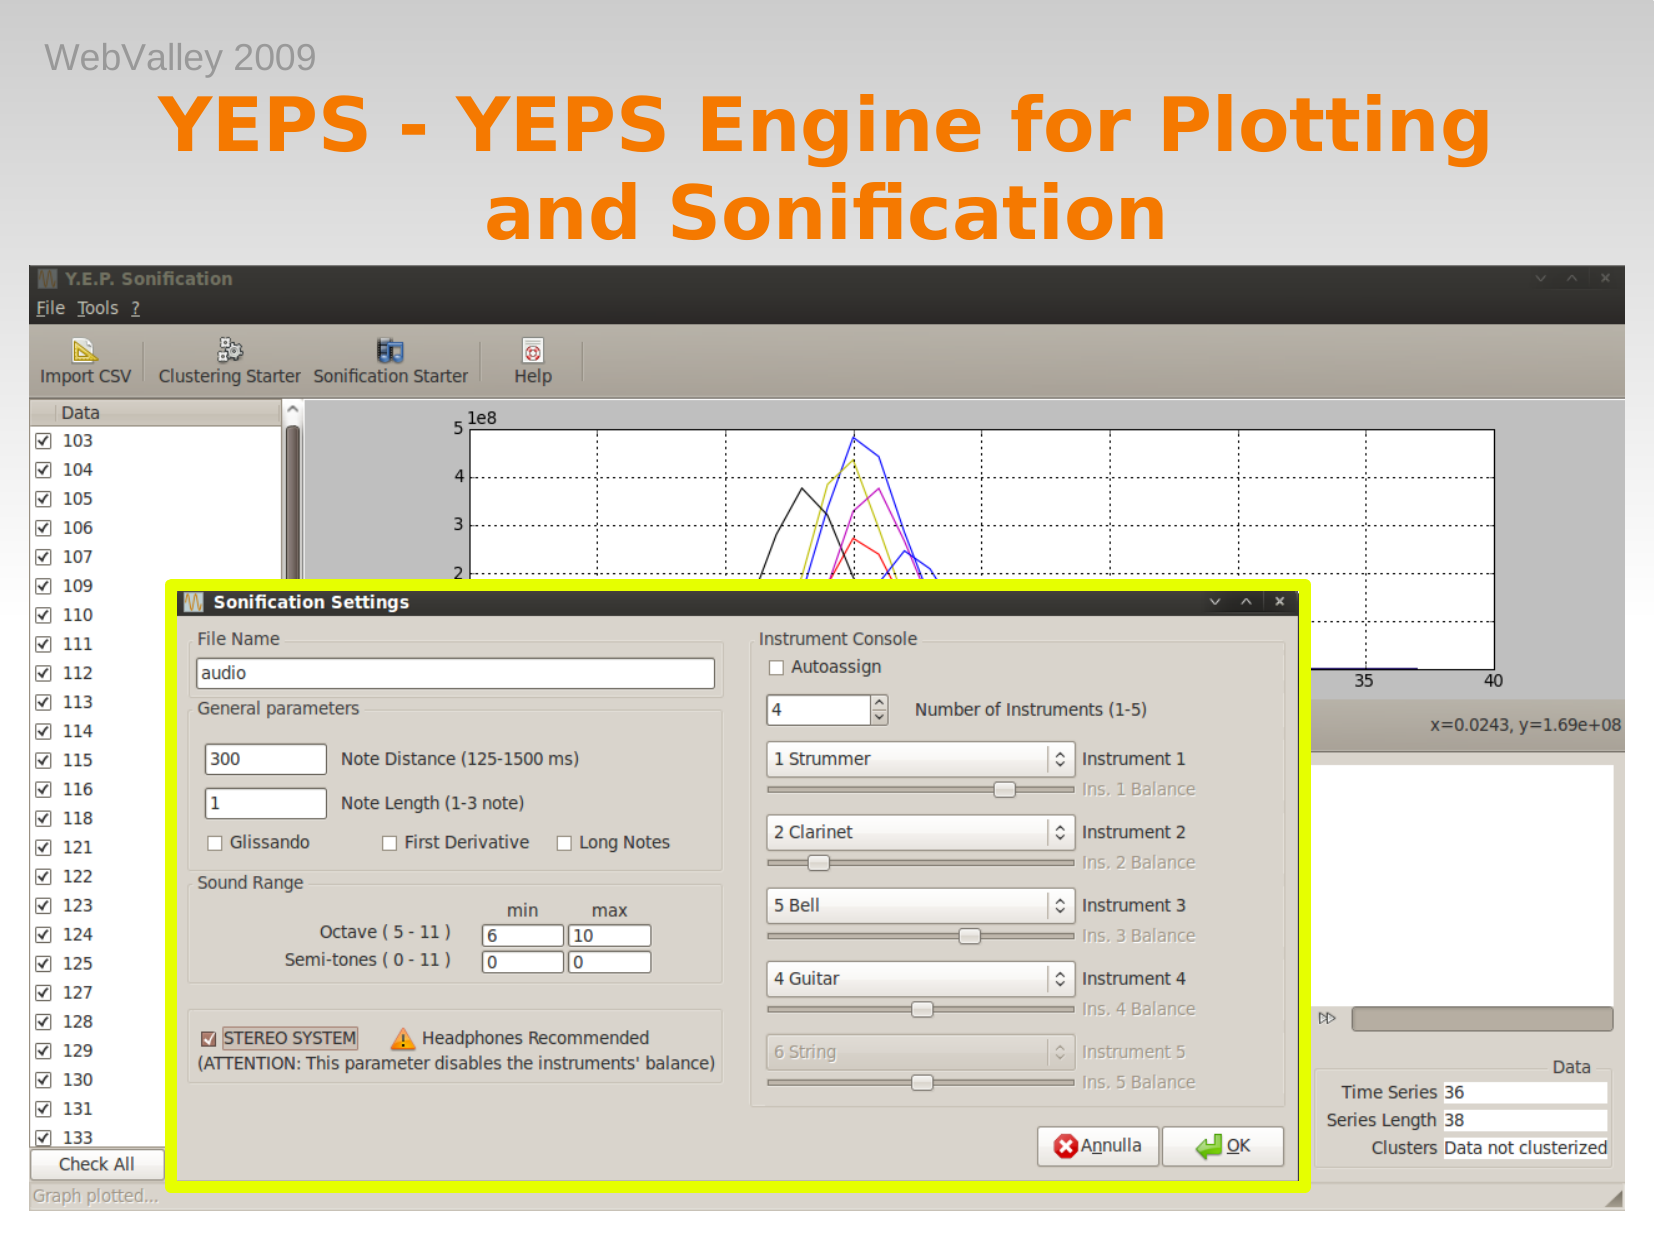

WebValley 2009
# YEPS - YEPS Engine for Plotting and Sonification
29